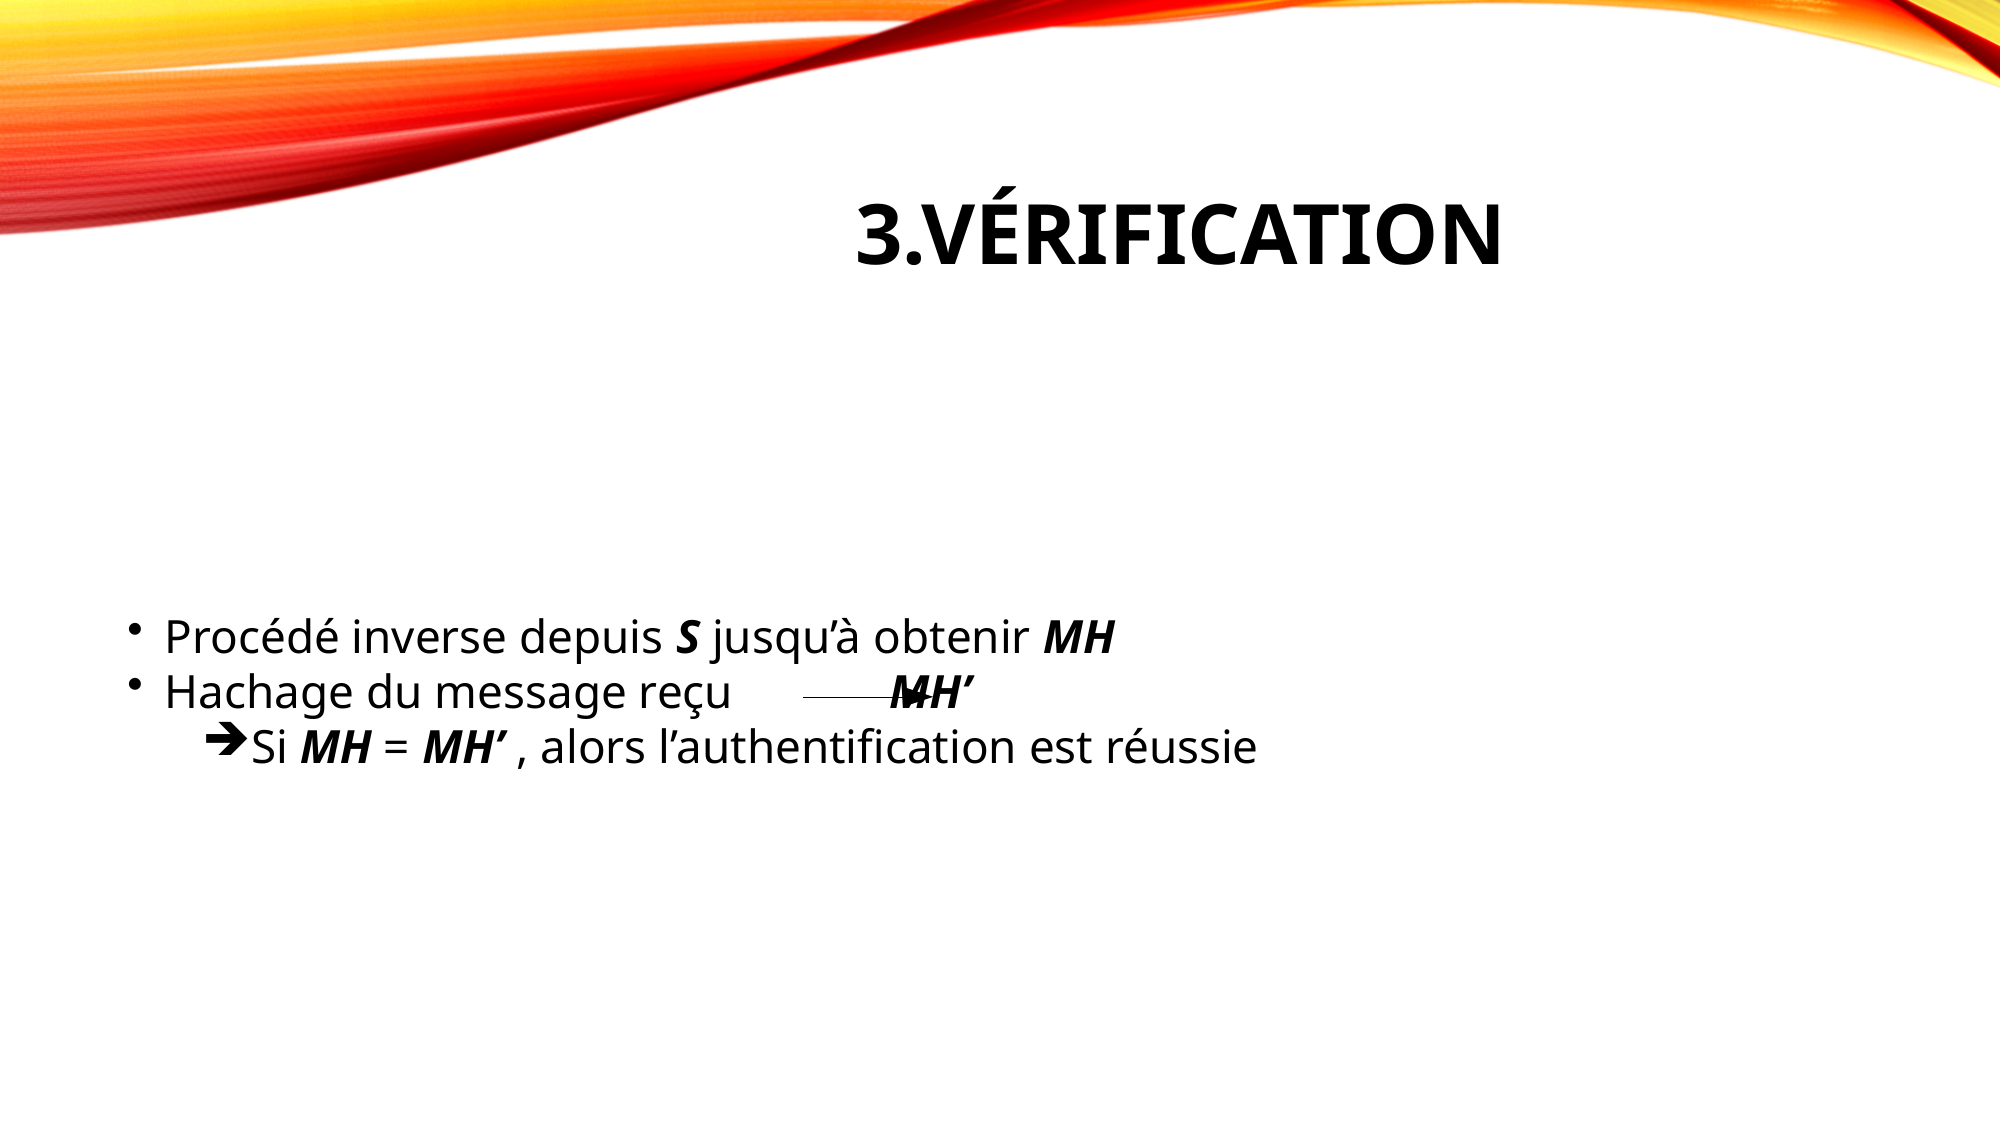

3.vérification
Procédé inverse depuis S jusqu’à obtenir MH
Hachage du message reçu MH’
Si MH = MH’ , alors l’authentification est réussie